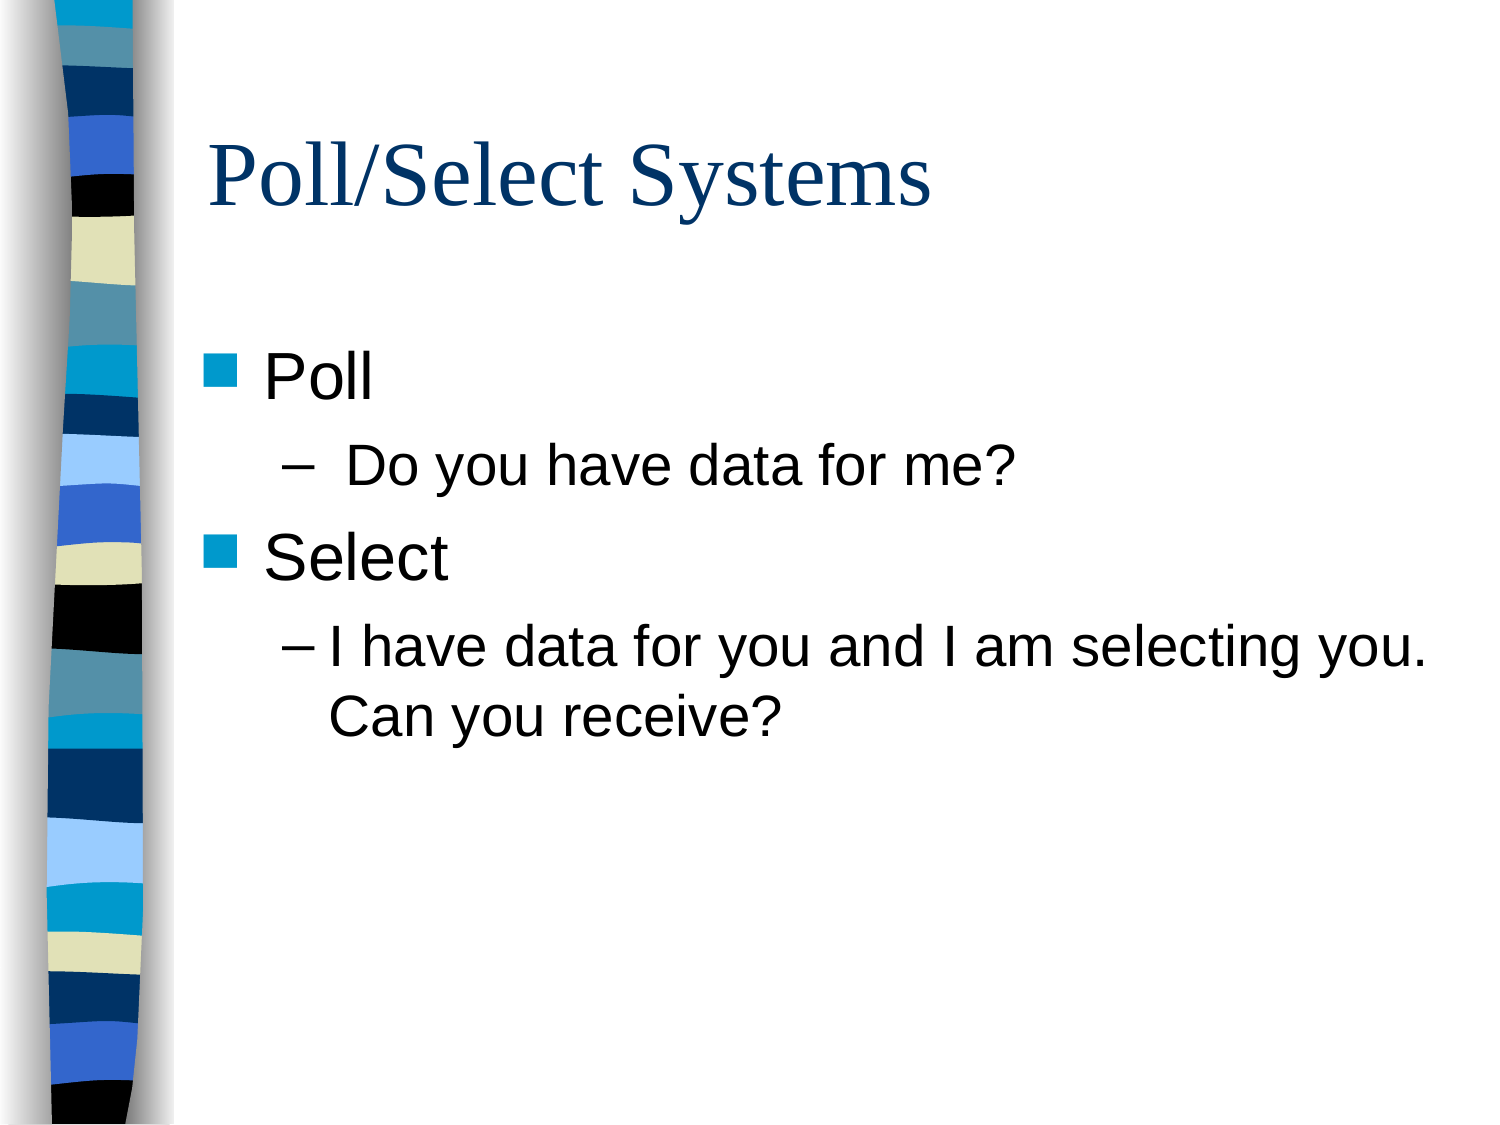

# Poll/Select Systems
Poll
 Do you have data for me?
Select
I have data for you and I am selecting you. Can you receive?